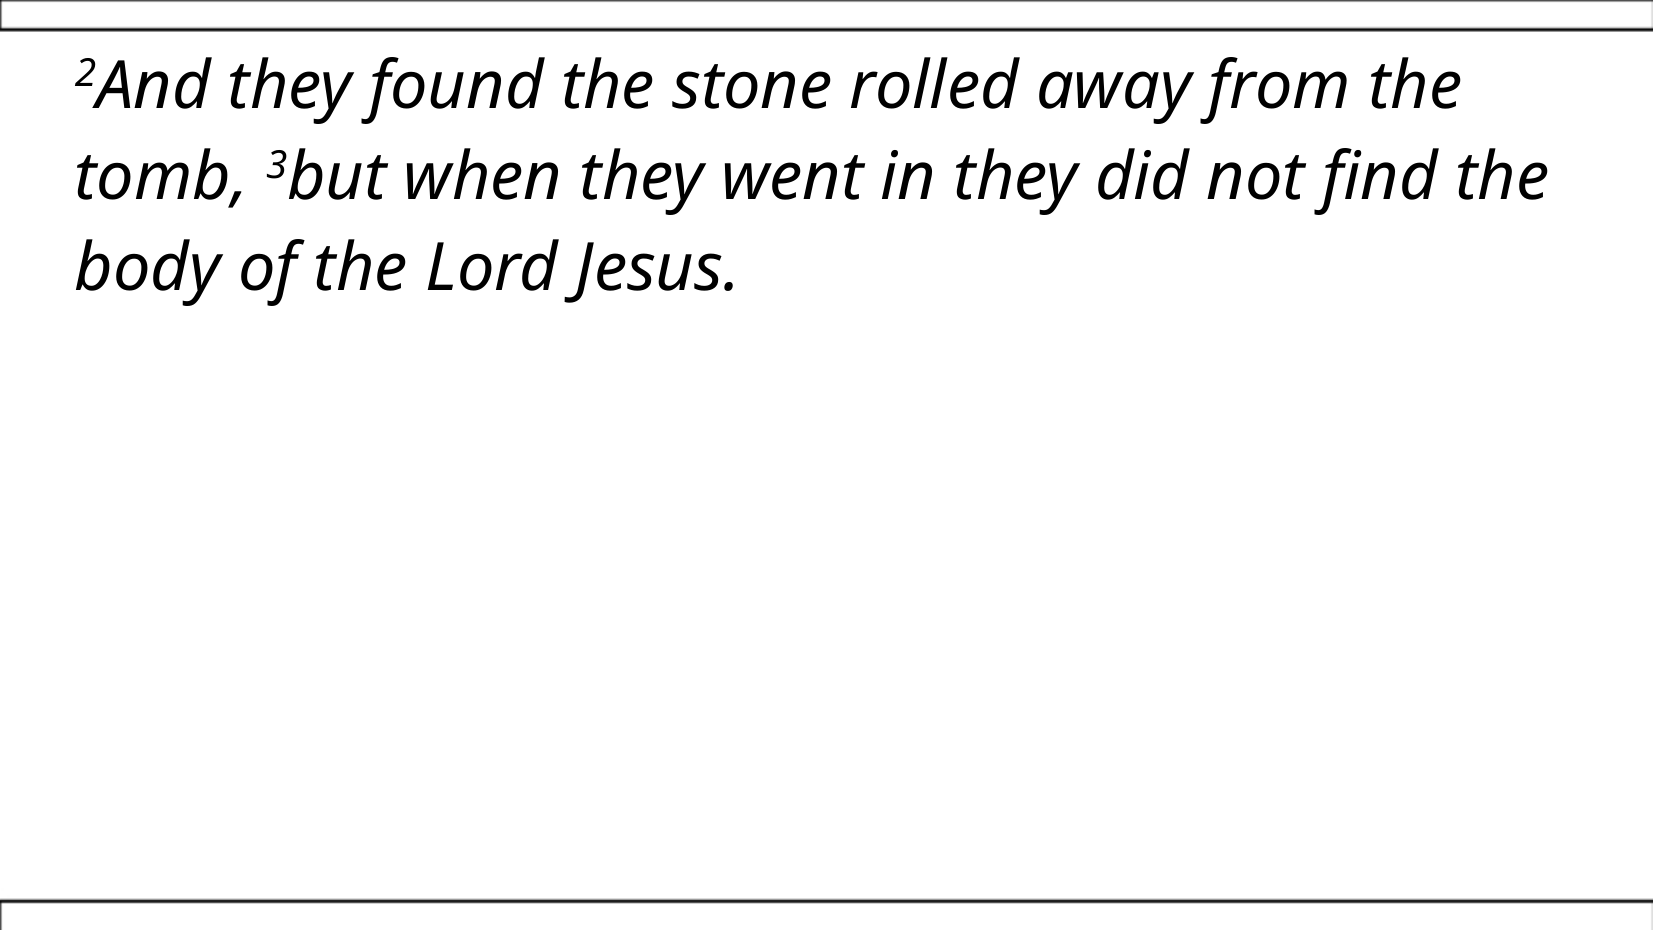

2And they found the stone rolled away from the tomb, 3but when they went in they did not find the body of the Lord Jesus.